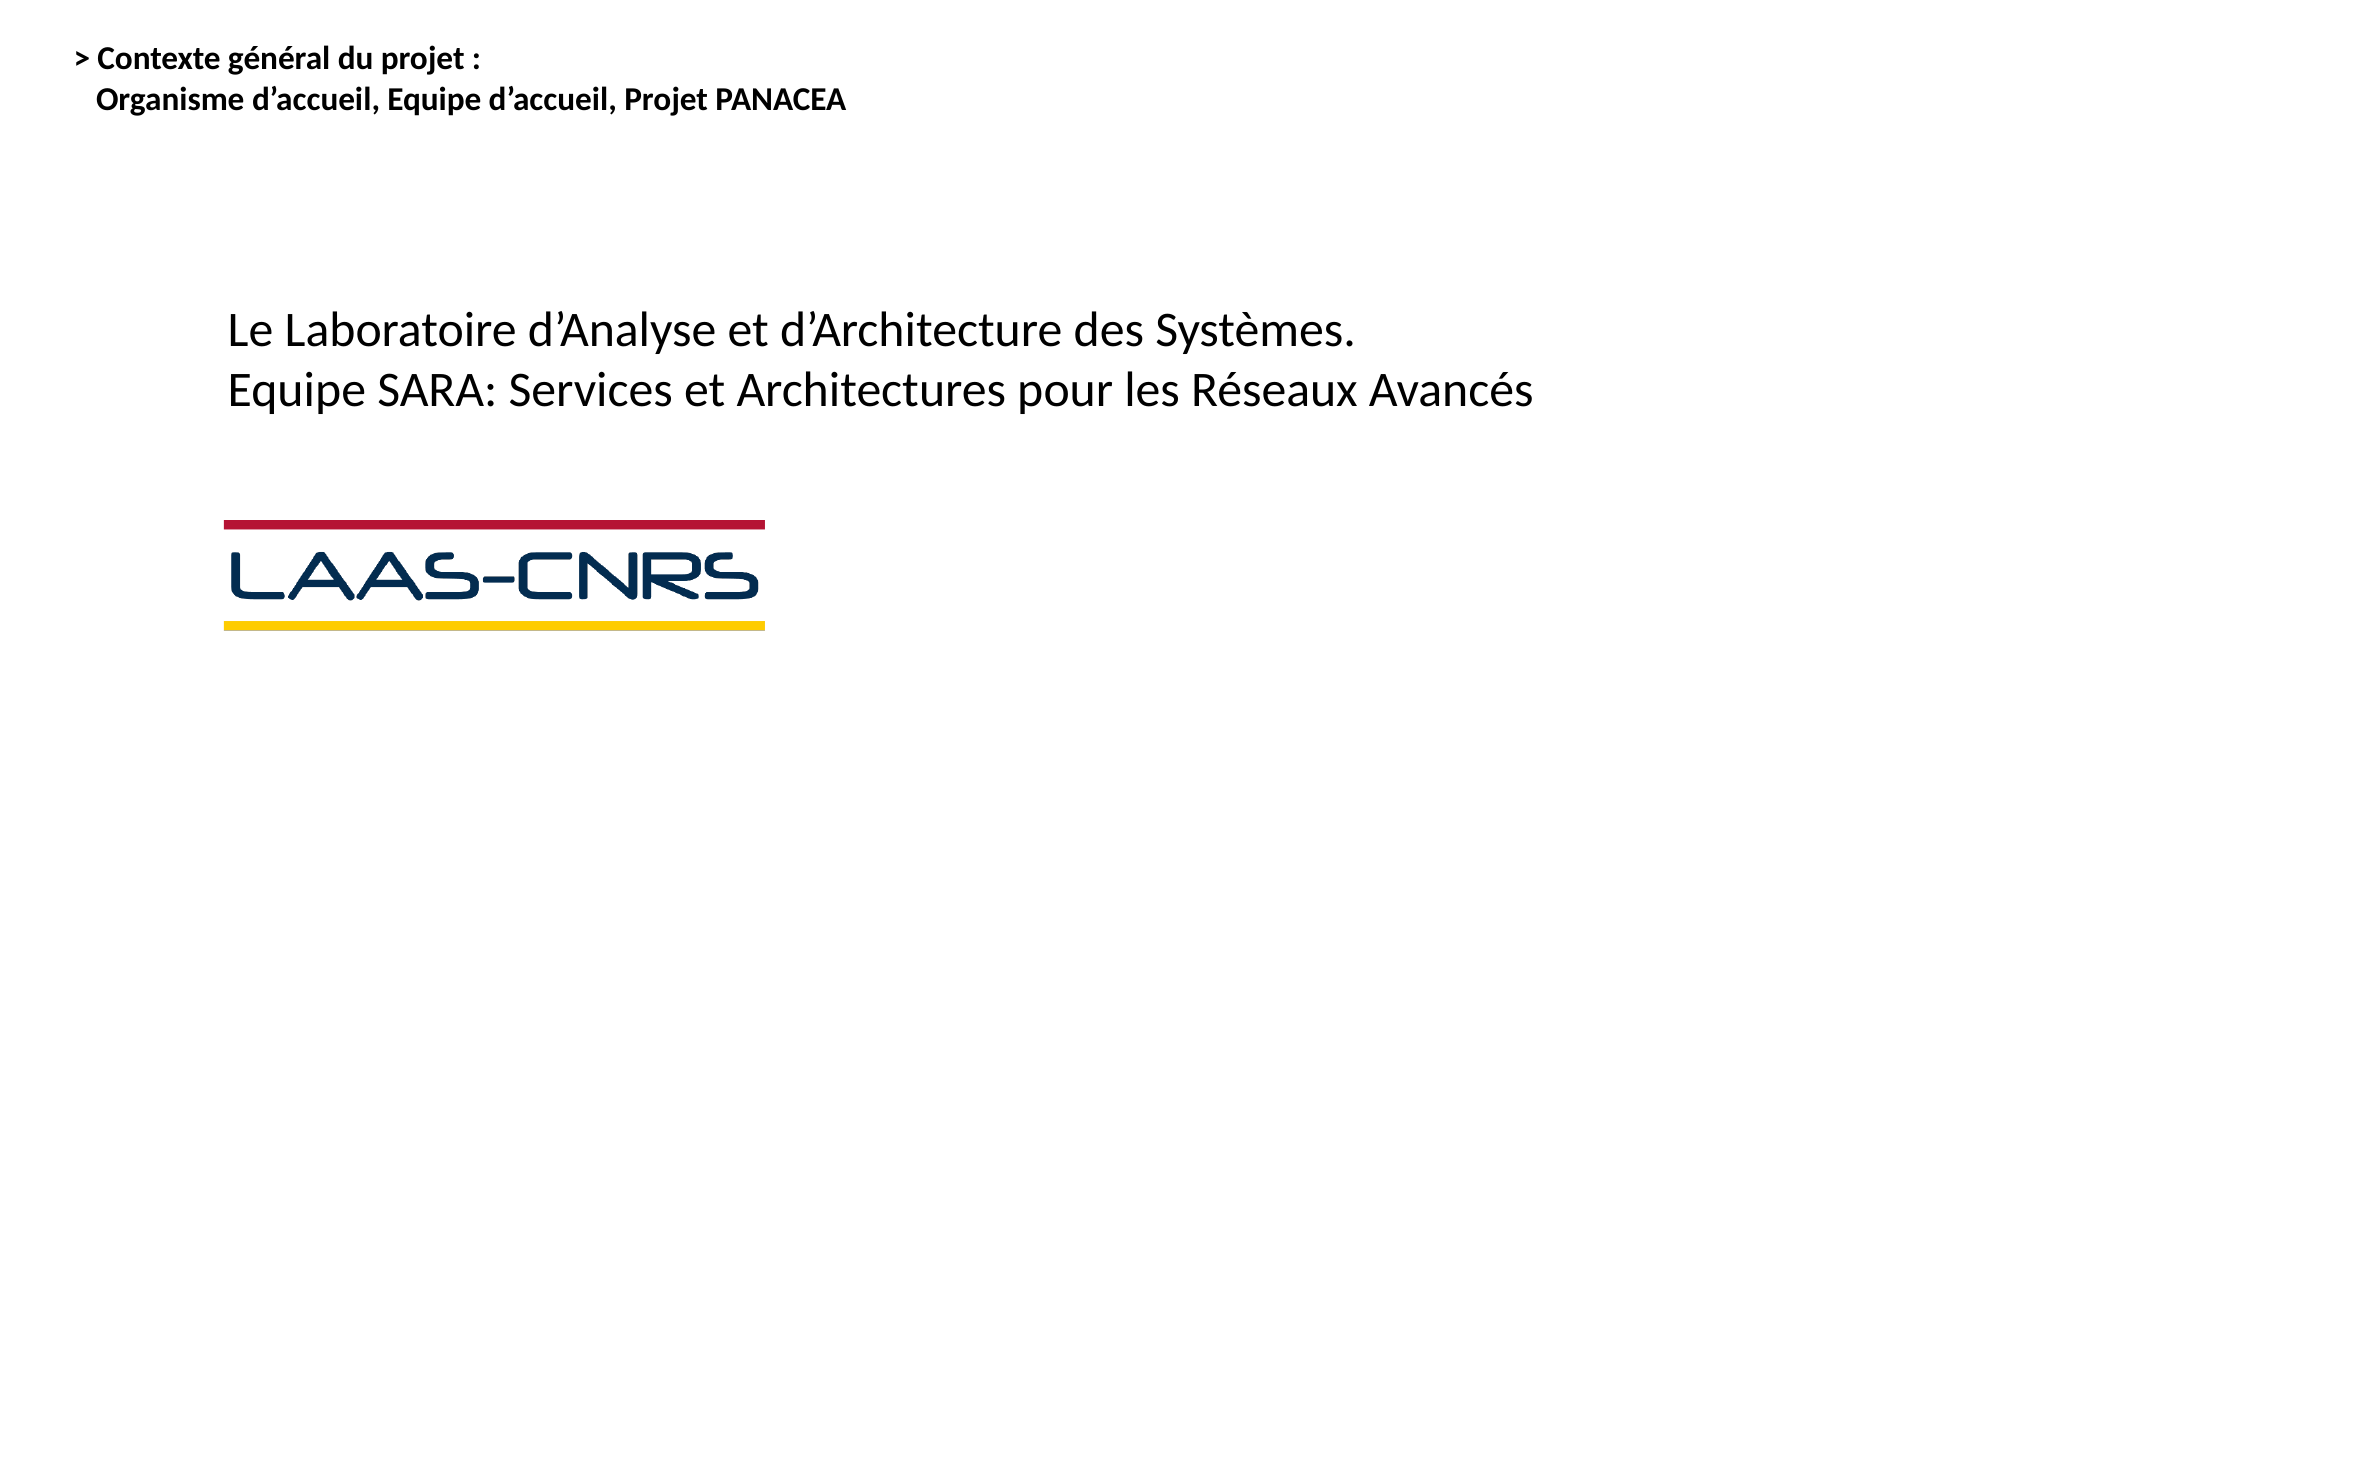

> Contexte général du projet :
 Organisme d’accueil, Equipe d’accueil, Projet PANACEA
Le Laboratoire d’Analyse et d’Architecture des Systèmes.
Equipe SARA: Services et Architectures pour les Réseaux Avancés